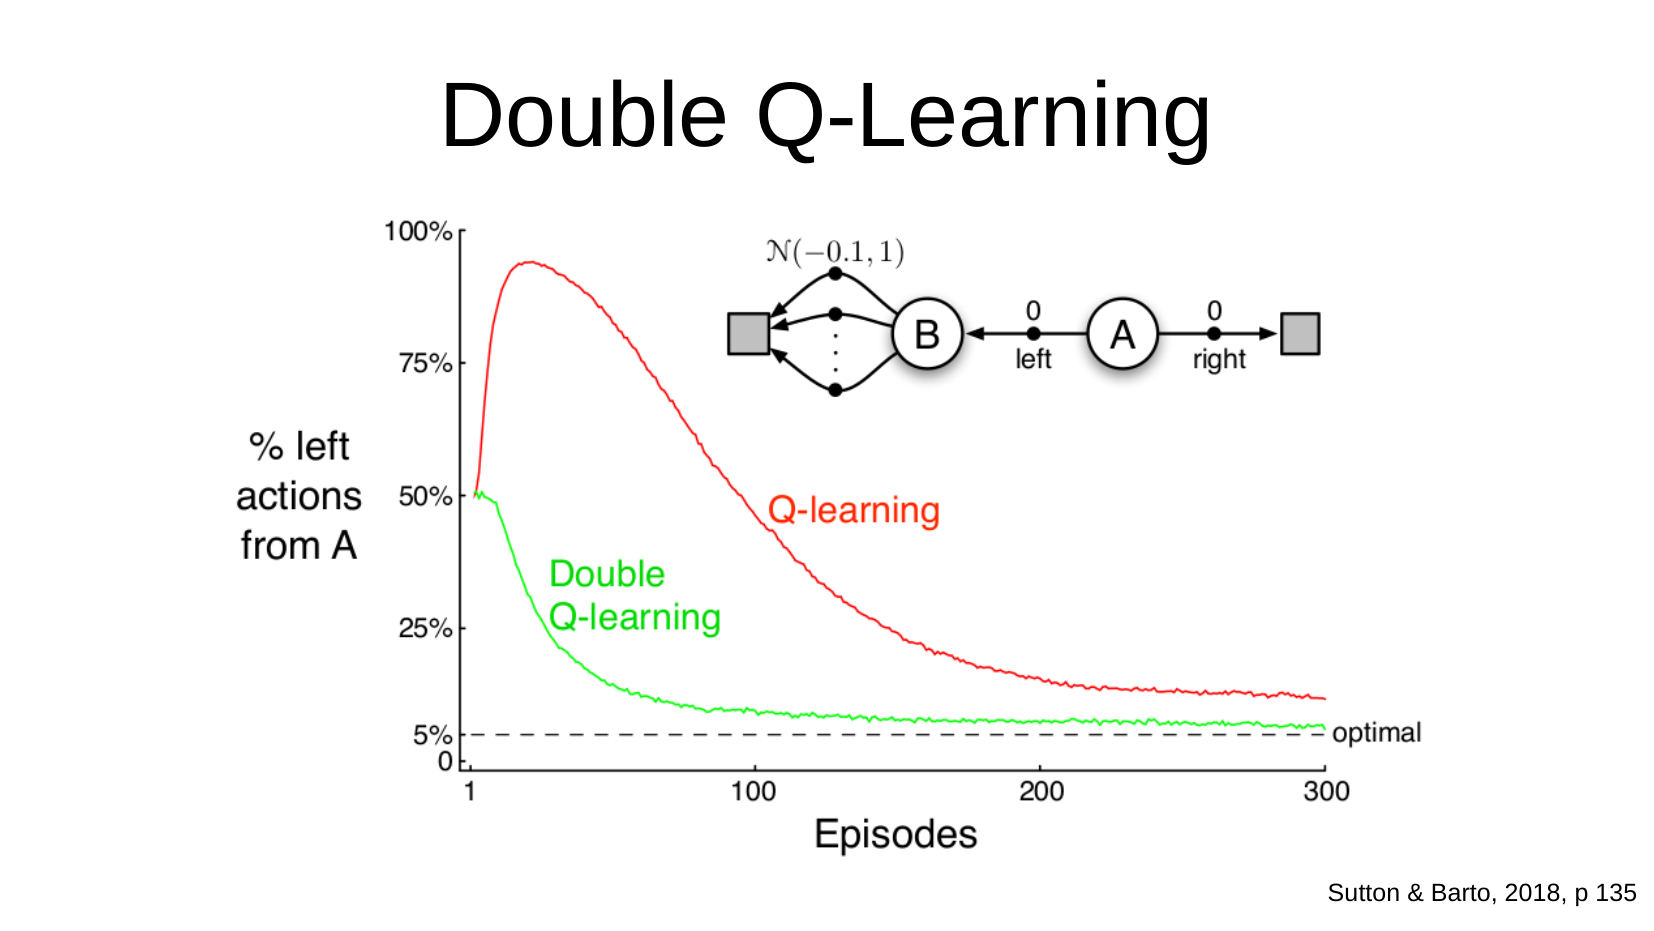

# Double Q-Learning
Sutton & Barto, 2018, p 135